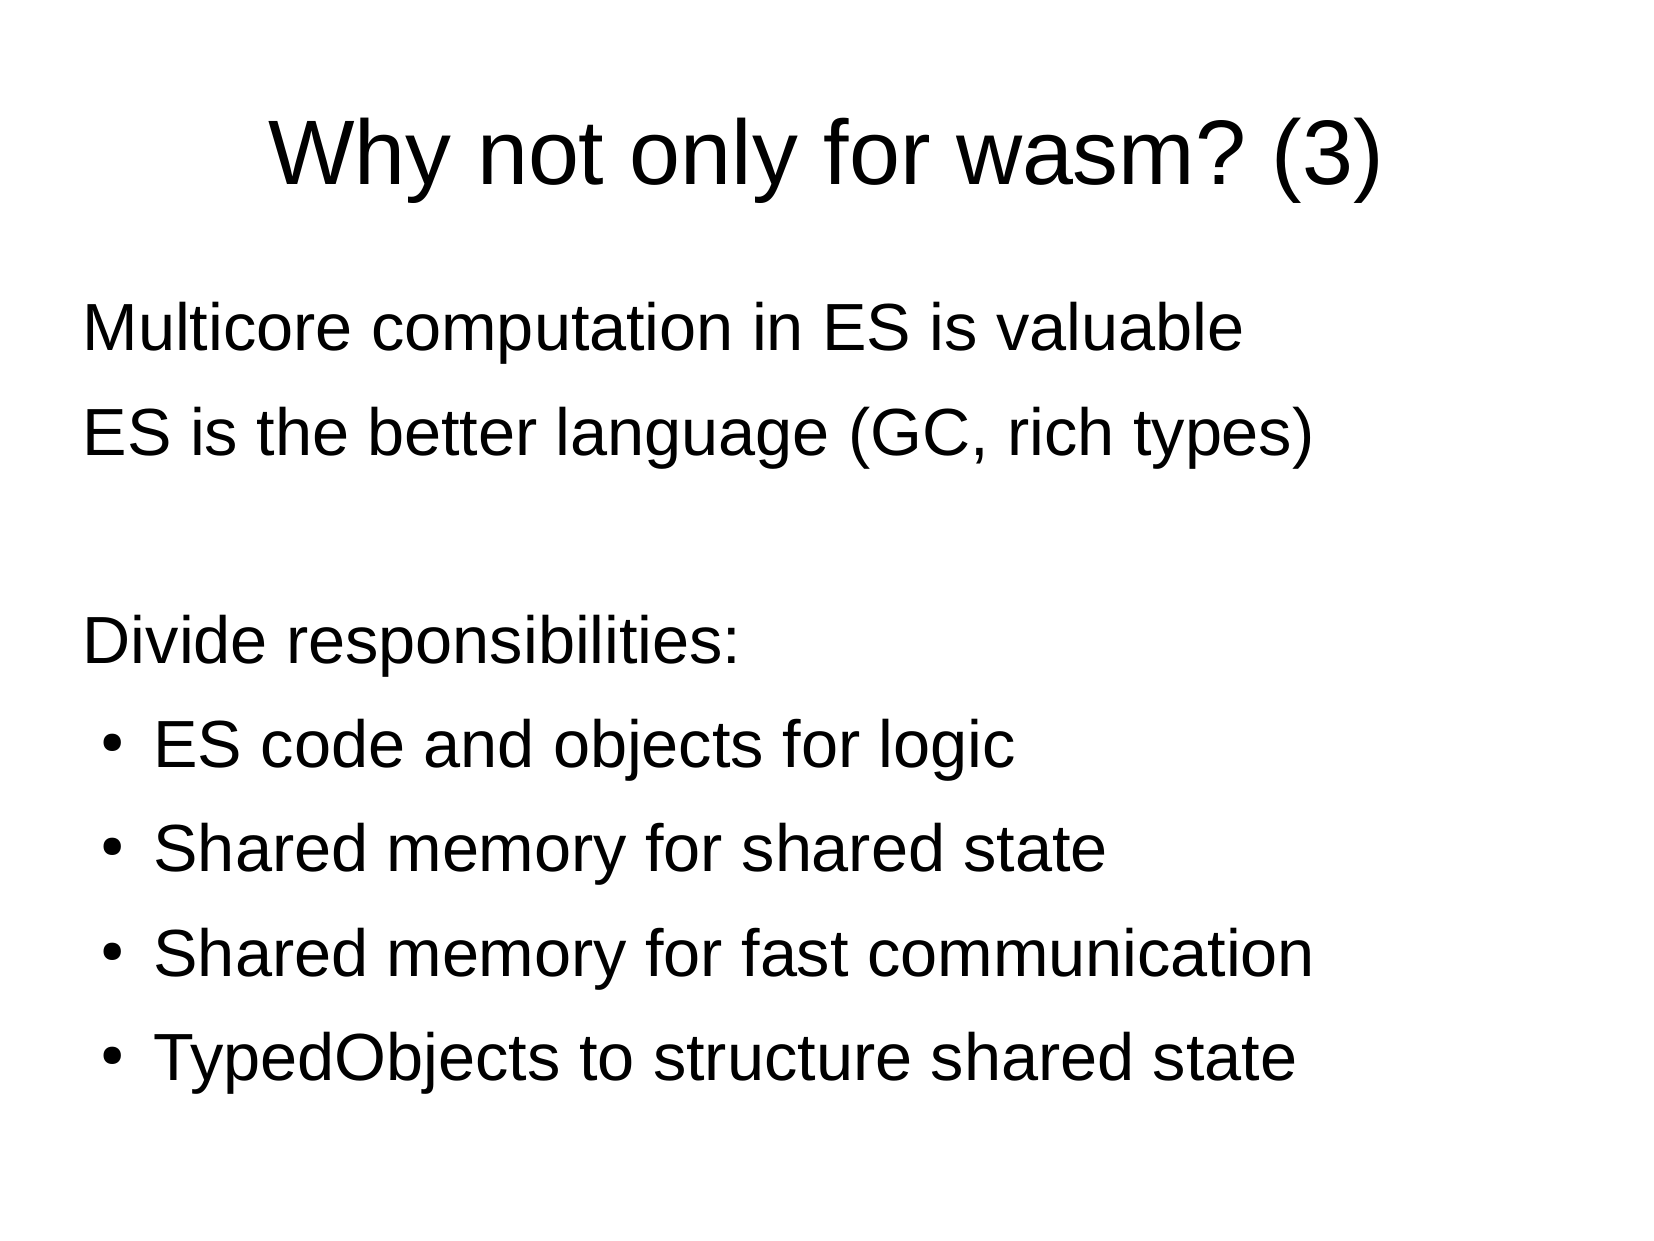

# Why not only for wasm? (3)
Multicore computation in ES is valuable
ES is the better language (GC, rich types)
Divide responsibilities:
ES code and objects for logic
Shared memory for shared state
Shared memory for fast communication
TypedObjects to structure shared state